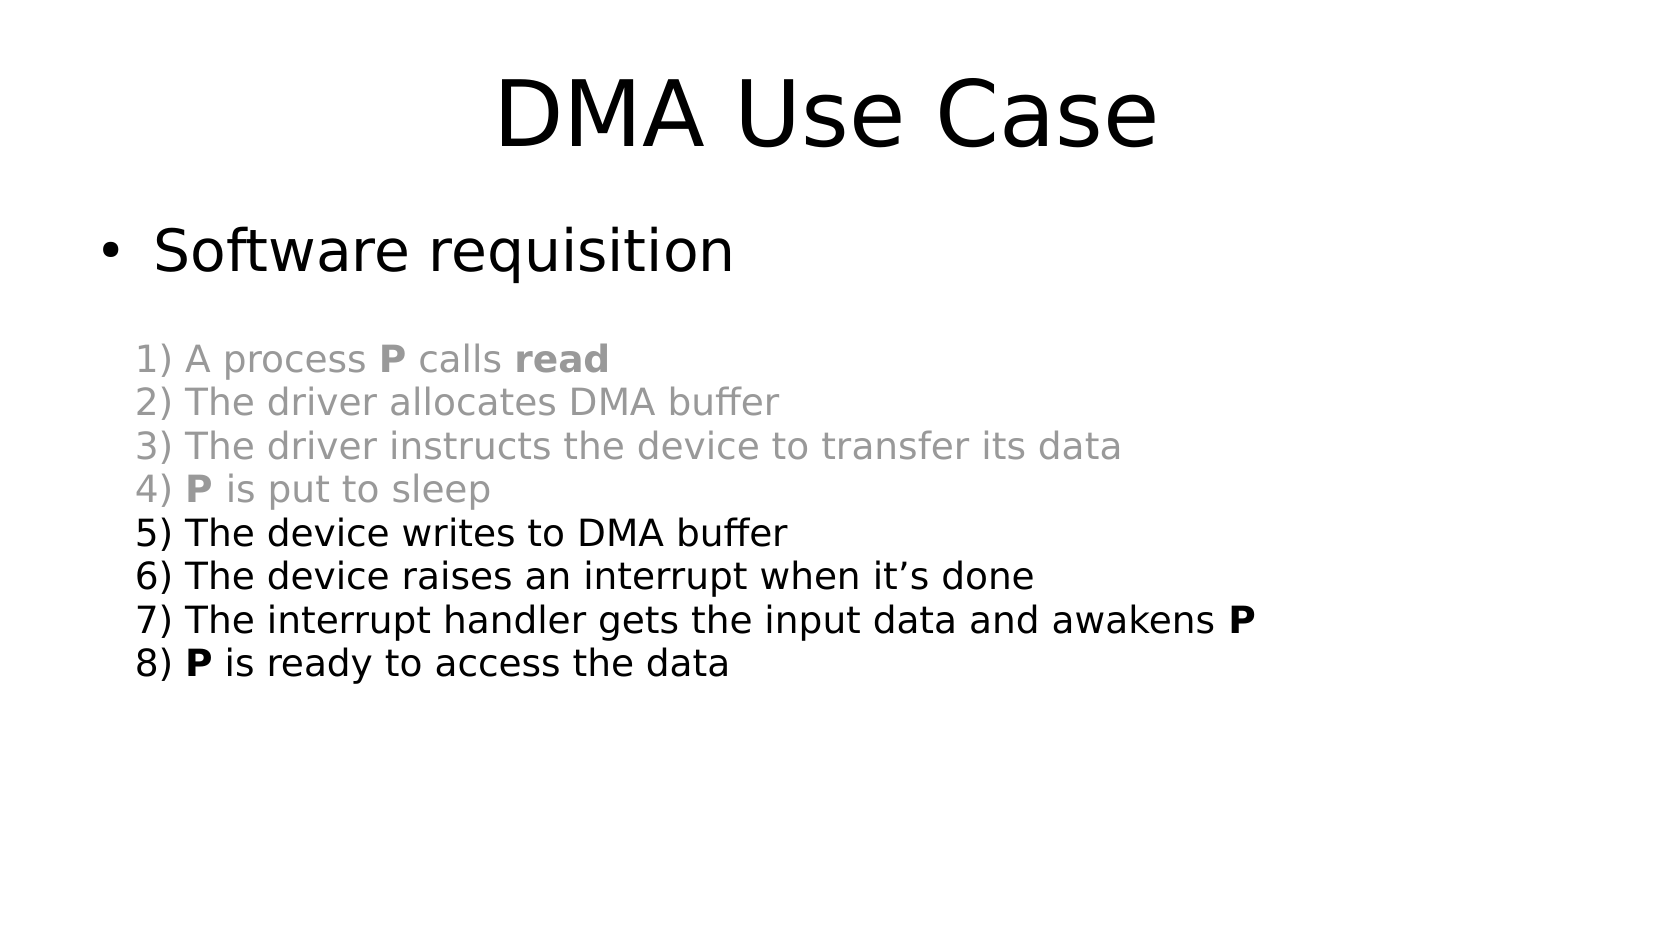

# DMA Use Case
Software requisition
1) A process P calls read
2) The driver allocates DMA buffer
3) The driver instructs the device to transfer its data
4) P is put to sleep
5) The device writes to DMA buffer
6) The device raises an interrupt when it’s done
7) The interrupt handler gets the input data and awakens P
8) P is ready to access the data